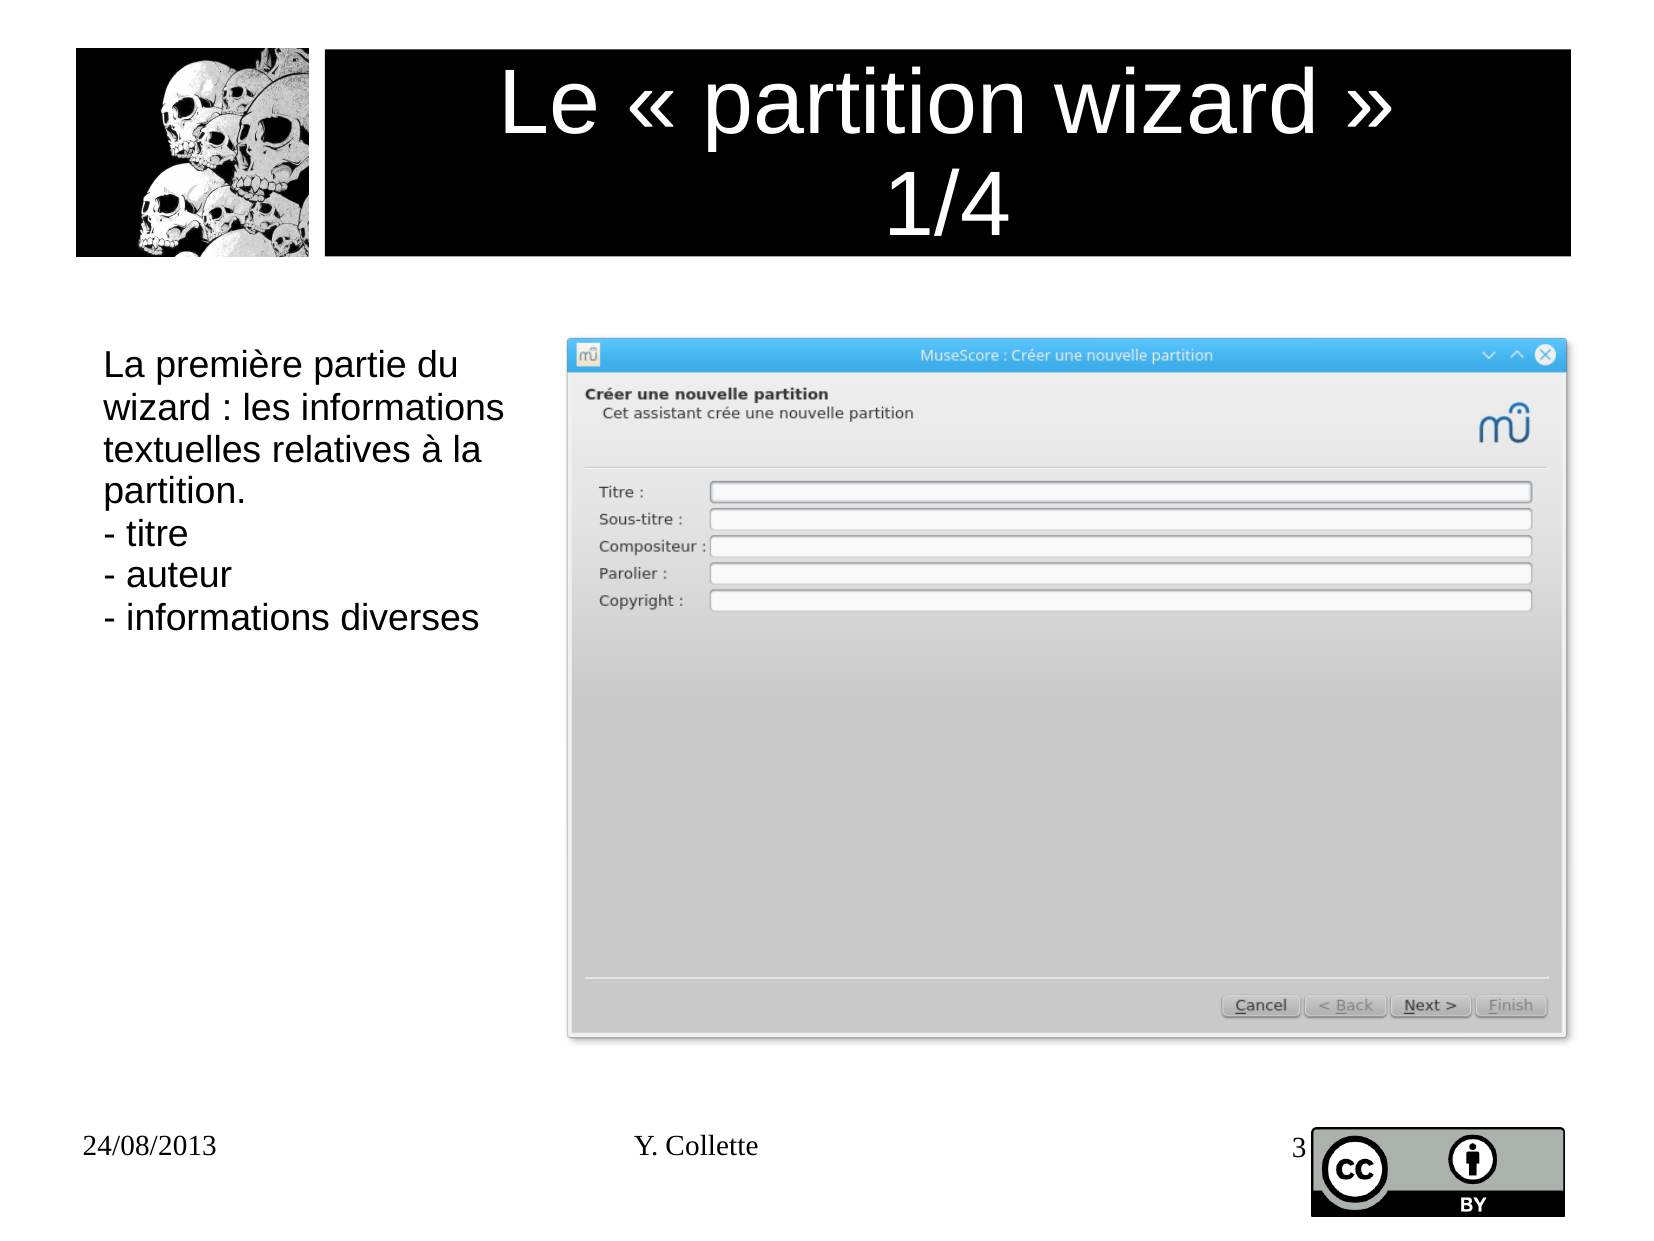

# Le « partition wizard » 1/4
La première partie du wizard : les informations textuelles relatives à la partition.
- titre
- auteur
- informations diverses
Y. Collette
3